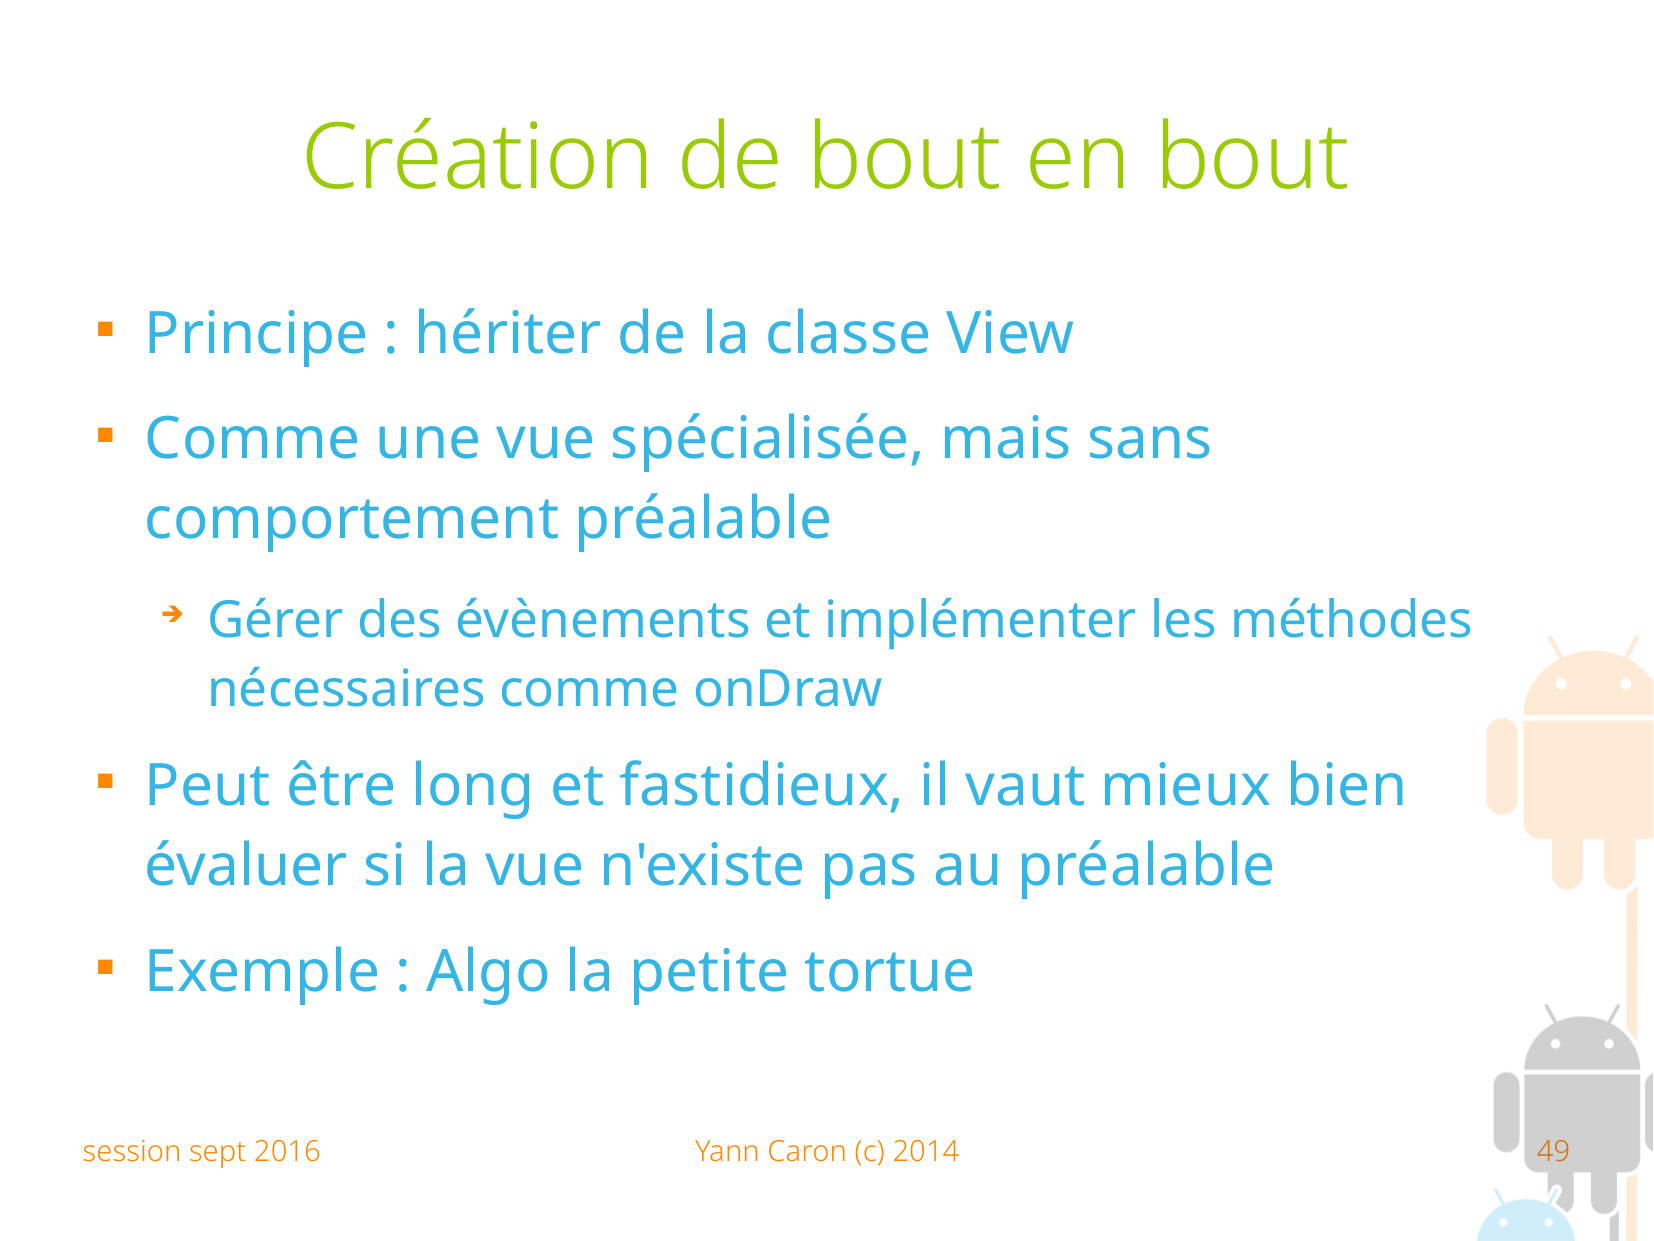

# Création de bout en bout
Principe : hériter de la classe View
Comme une vue spécialisée, mais sans comportement préalable
Gérer des évènements et implémenter les méthodes nécessaires comme onDraw
Peut être long et fastidieux, il vaut mieux bien évaluer si la vue n'existe pas au préalable
Exemple : Algo la petite tortue
session sept 2016
Yann Caron (c) 2014
49